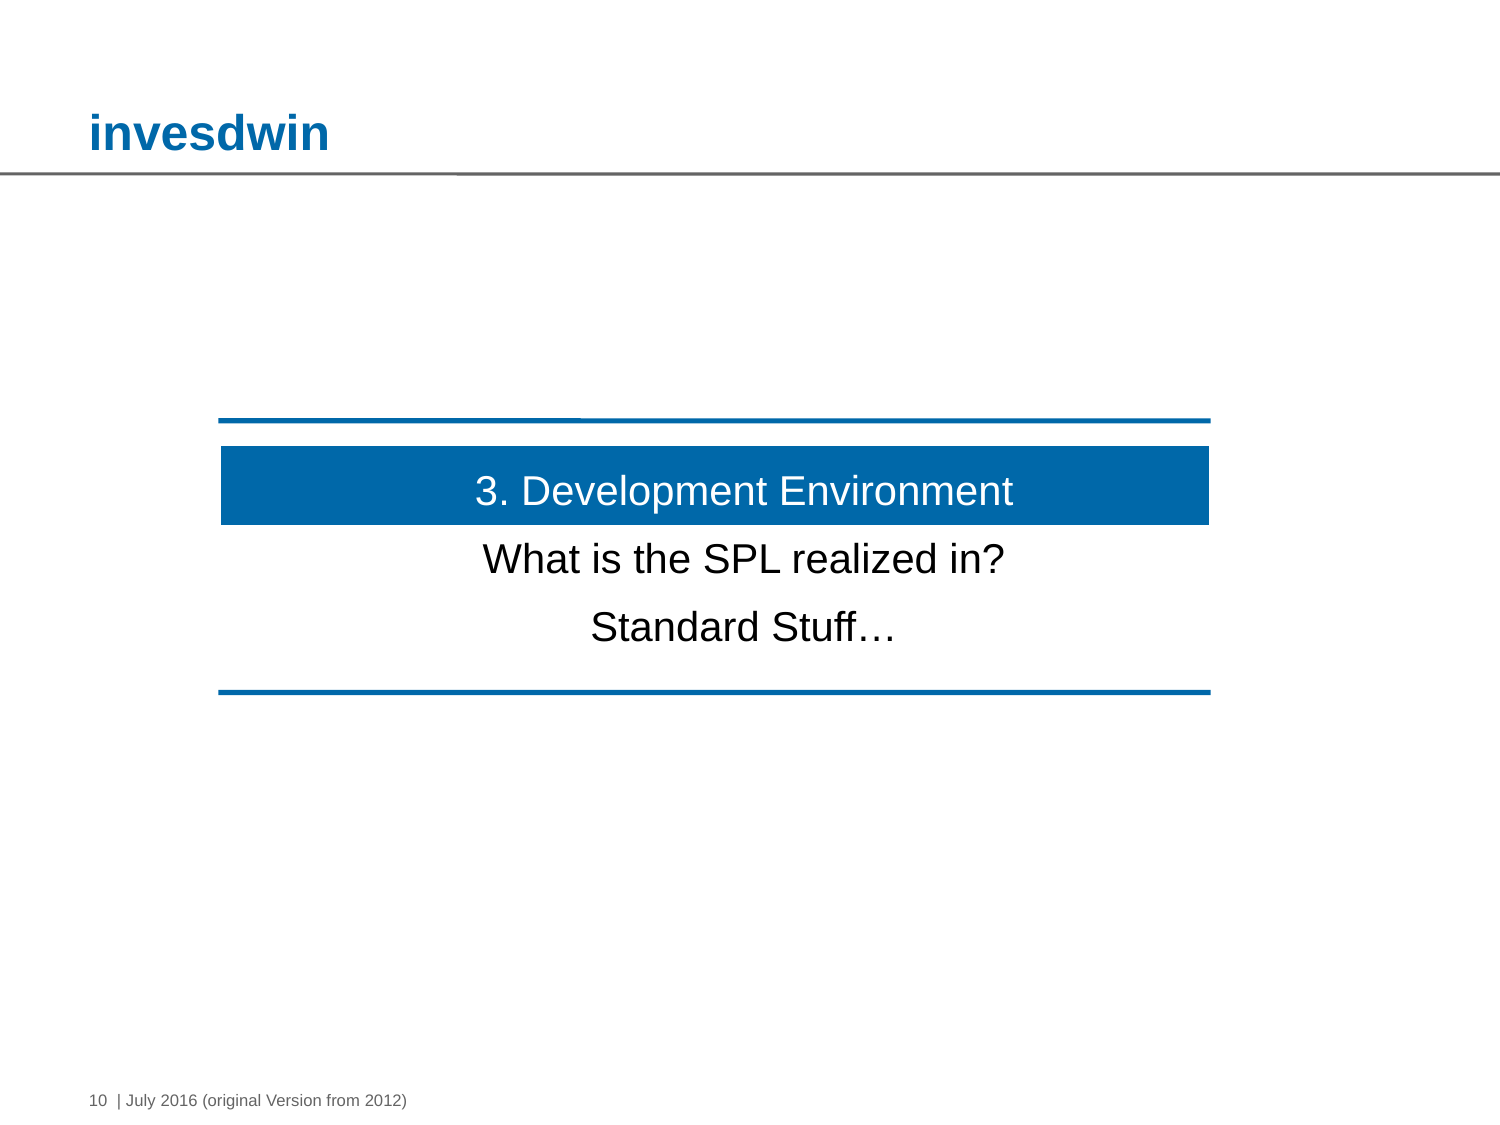

# invesdwin
3. Development Environment
What is the SPL realized in?
Standard Stuff…